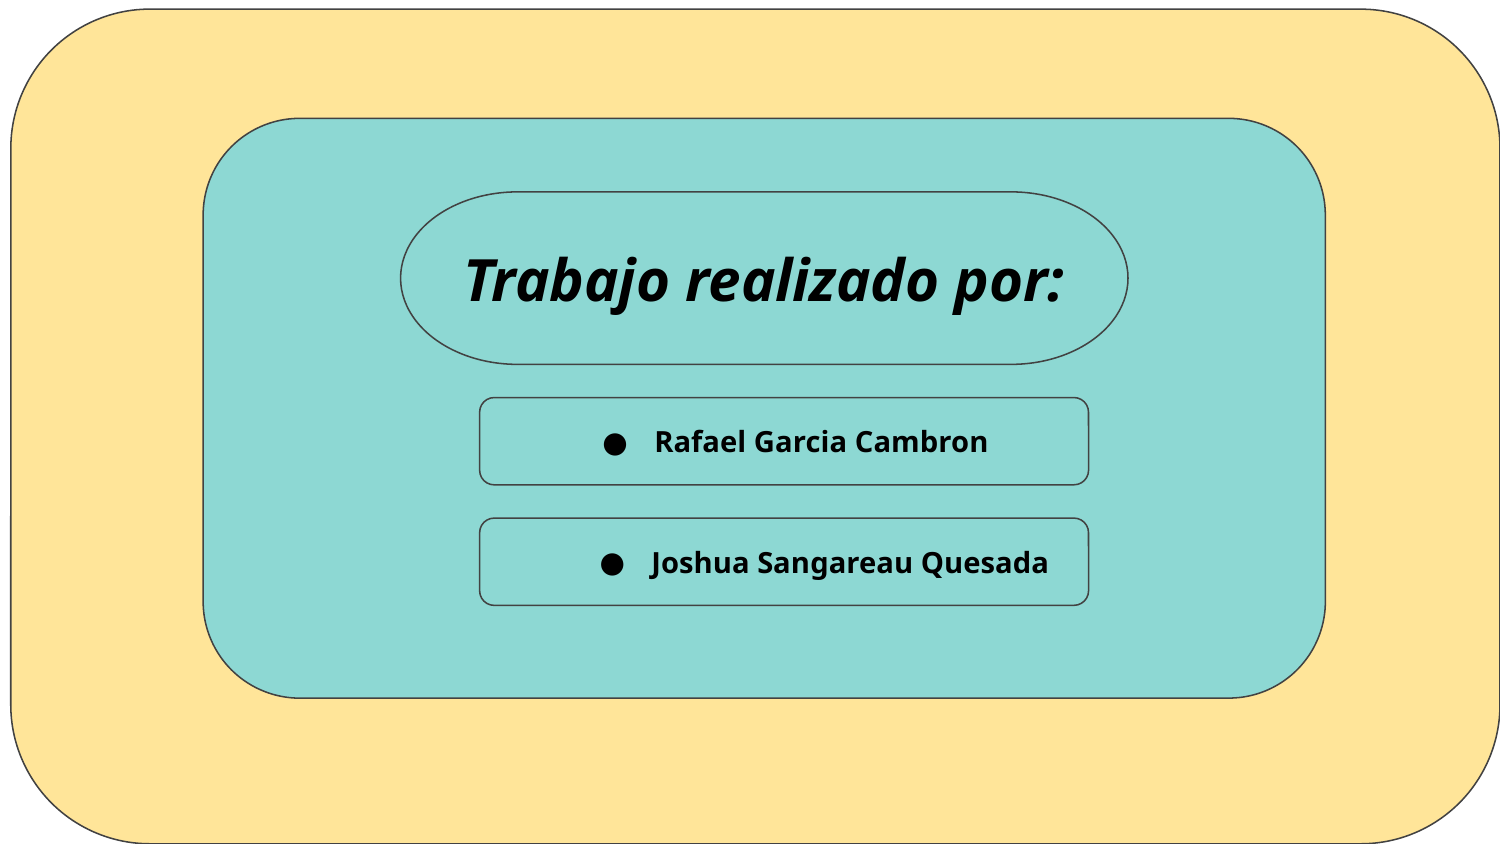

Trabajo realizado por:
Rafael Garcia Cambron
Joshua Sangareau Quesada